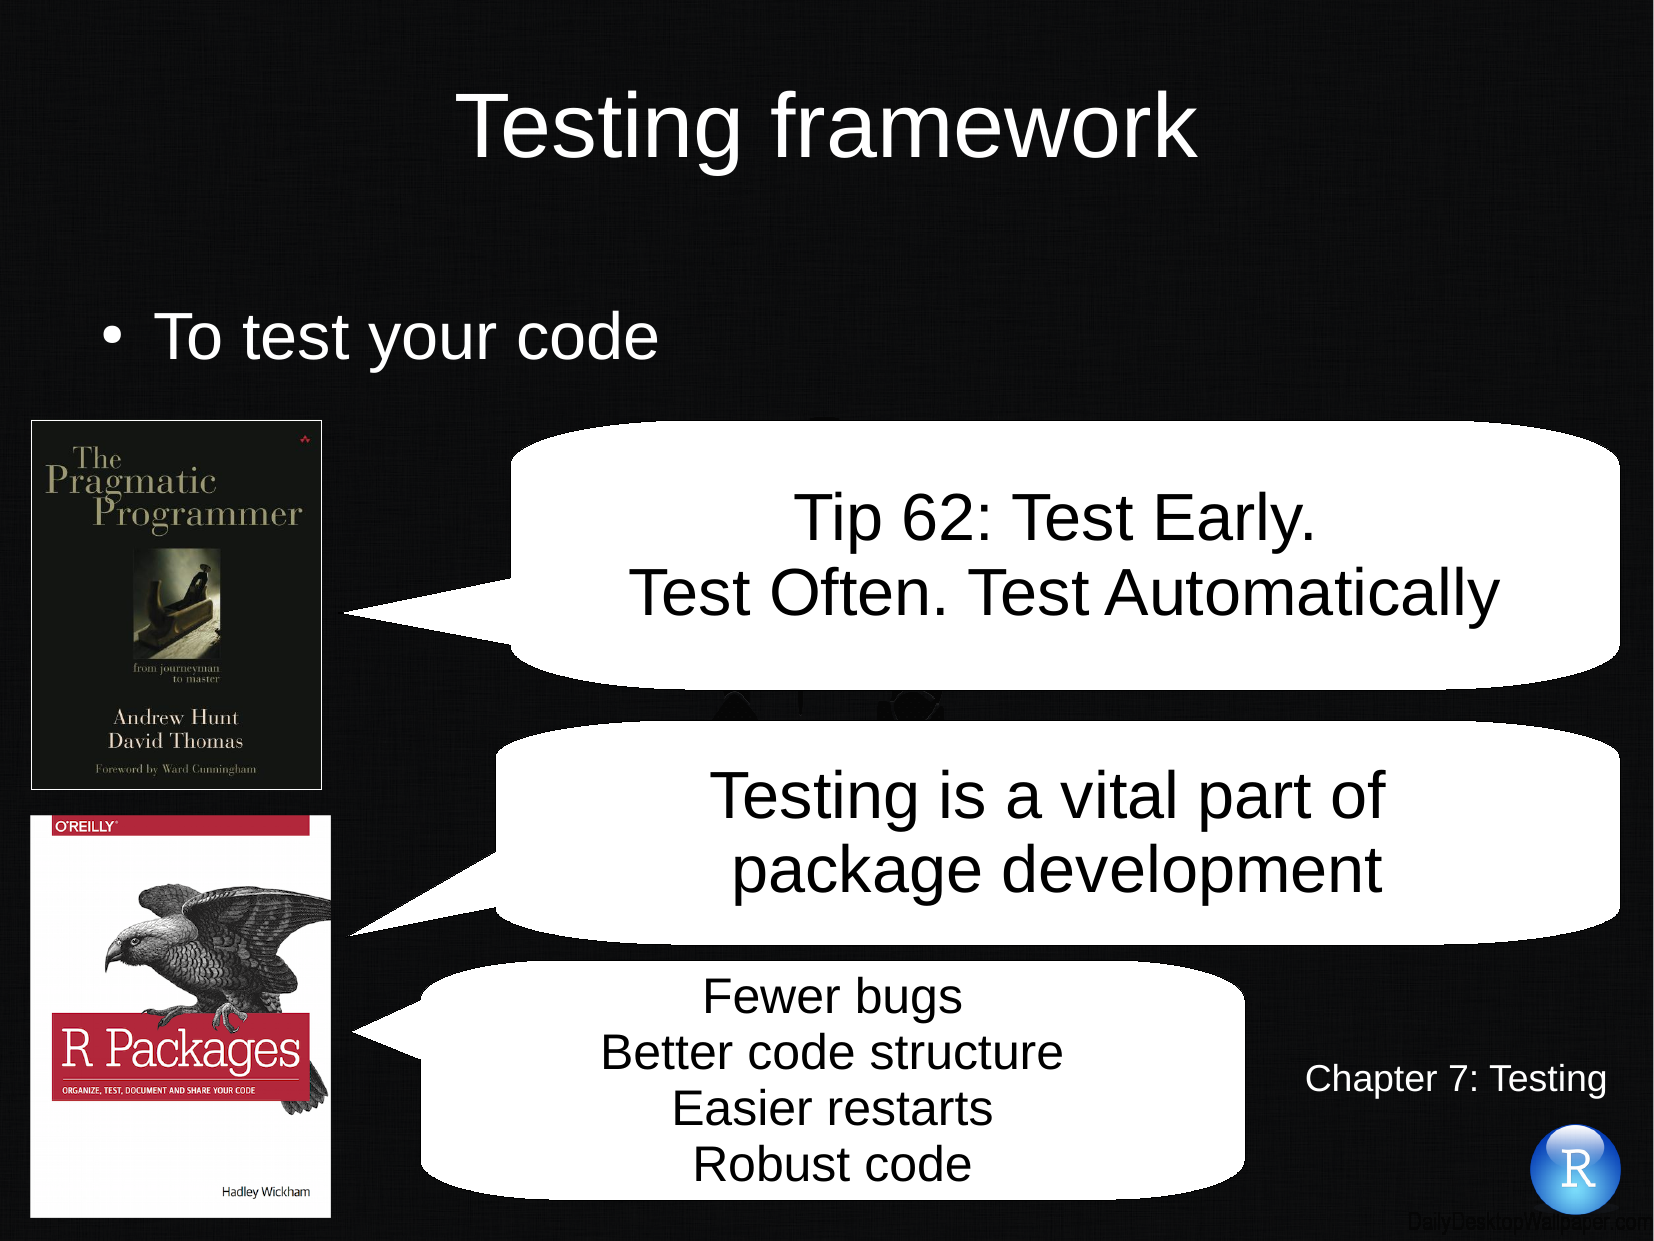

# Testing framework
To test your code
Tip 62: Test Early.
Test Often. Test Automatically
Testing is a vital part of
package development
Fewer bugs
Better code structure
Easier restarts
Robust code
Chapter 7: Testing